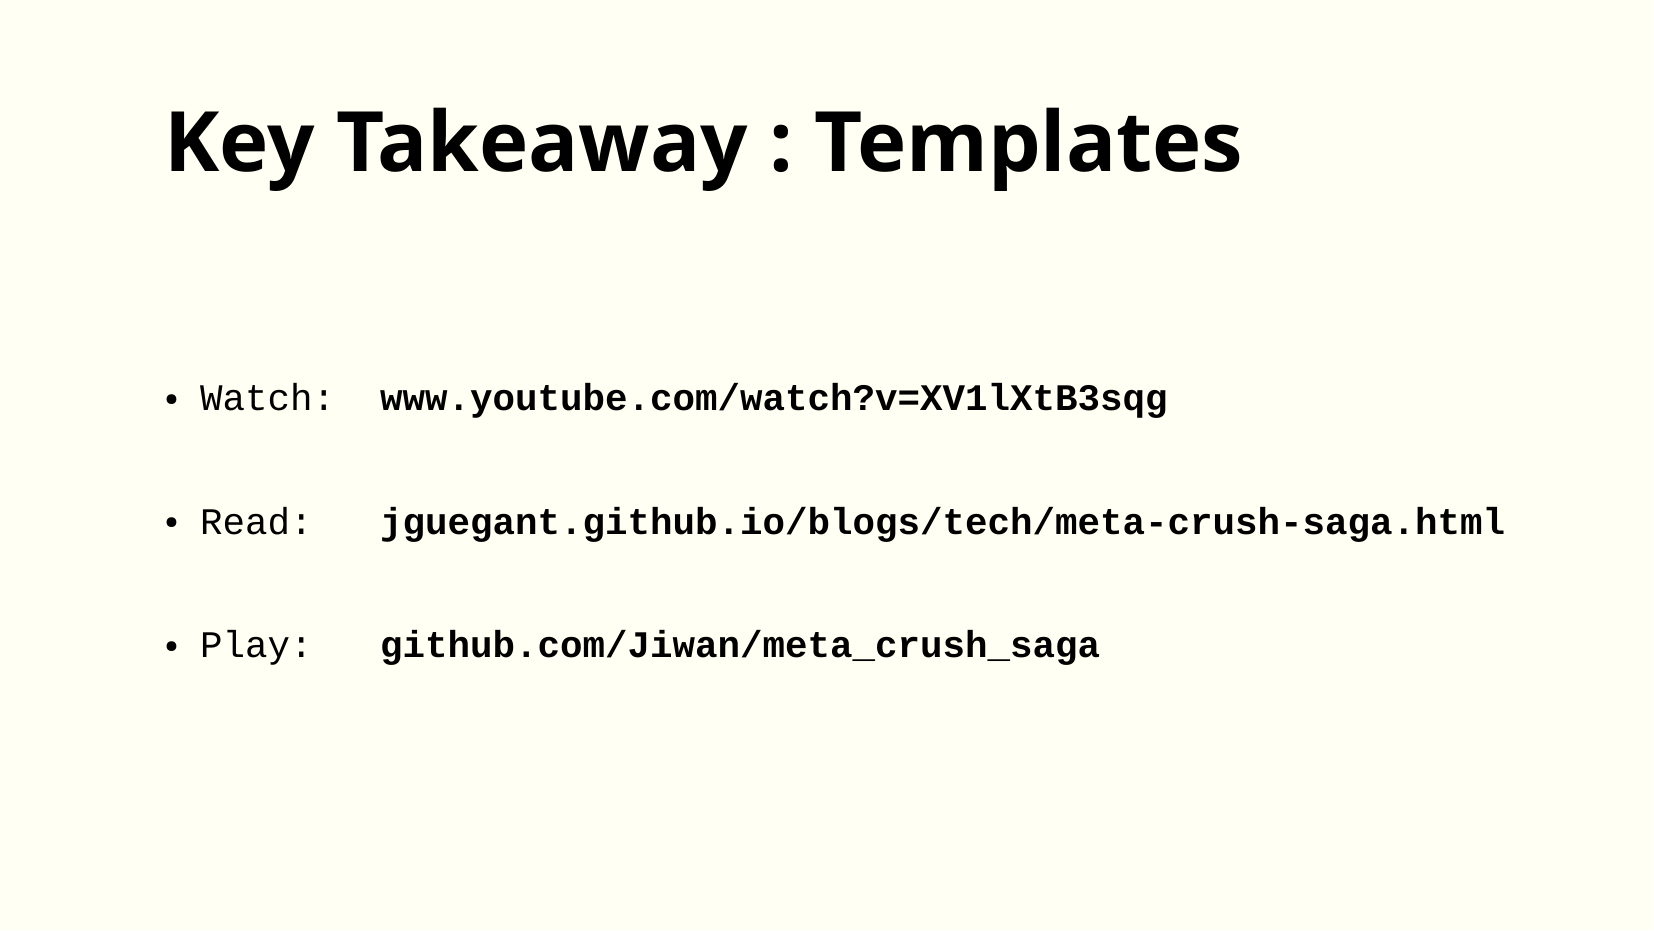

Key Takeaway : Templates
Watch: www.youtube.com/watch?v=XV1lXtB3sqg
Read: jguegant.github.io/blogs/tech/meta-crush-saga.html
Play: github.com/Jiwan/meta_crush_saga